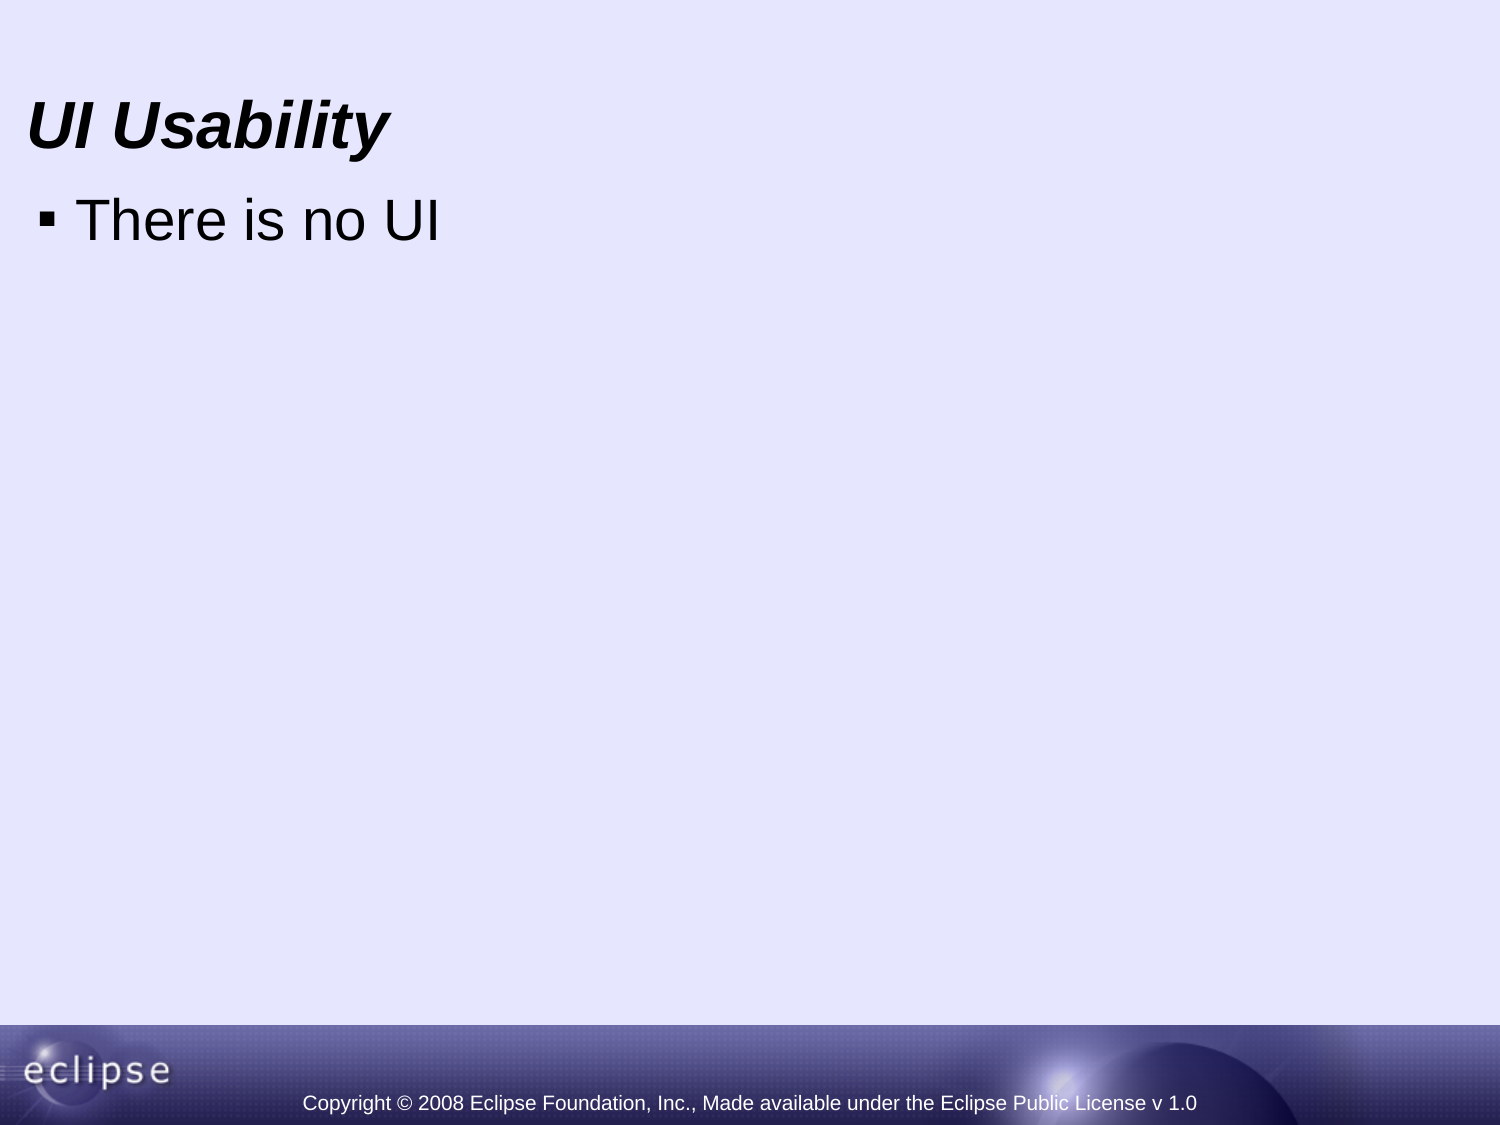

# UI Usability
There is no UI